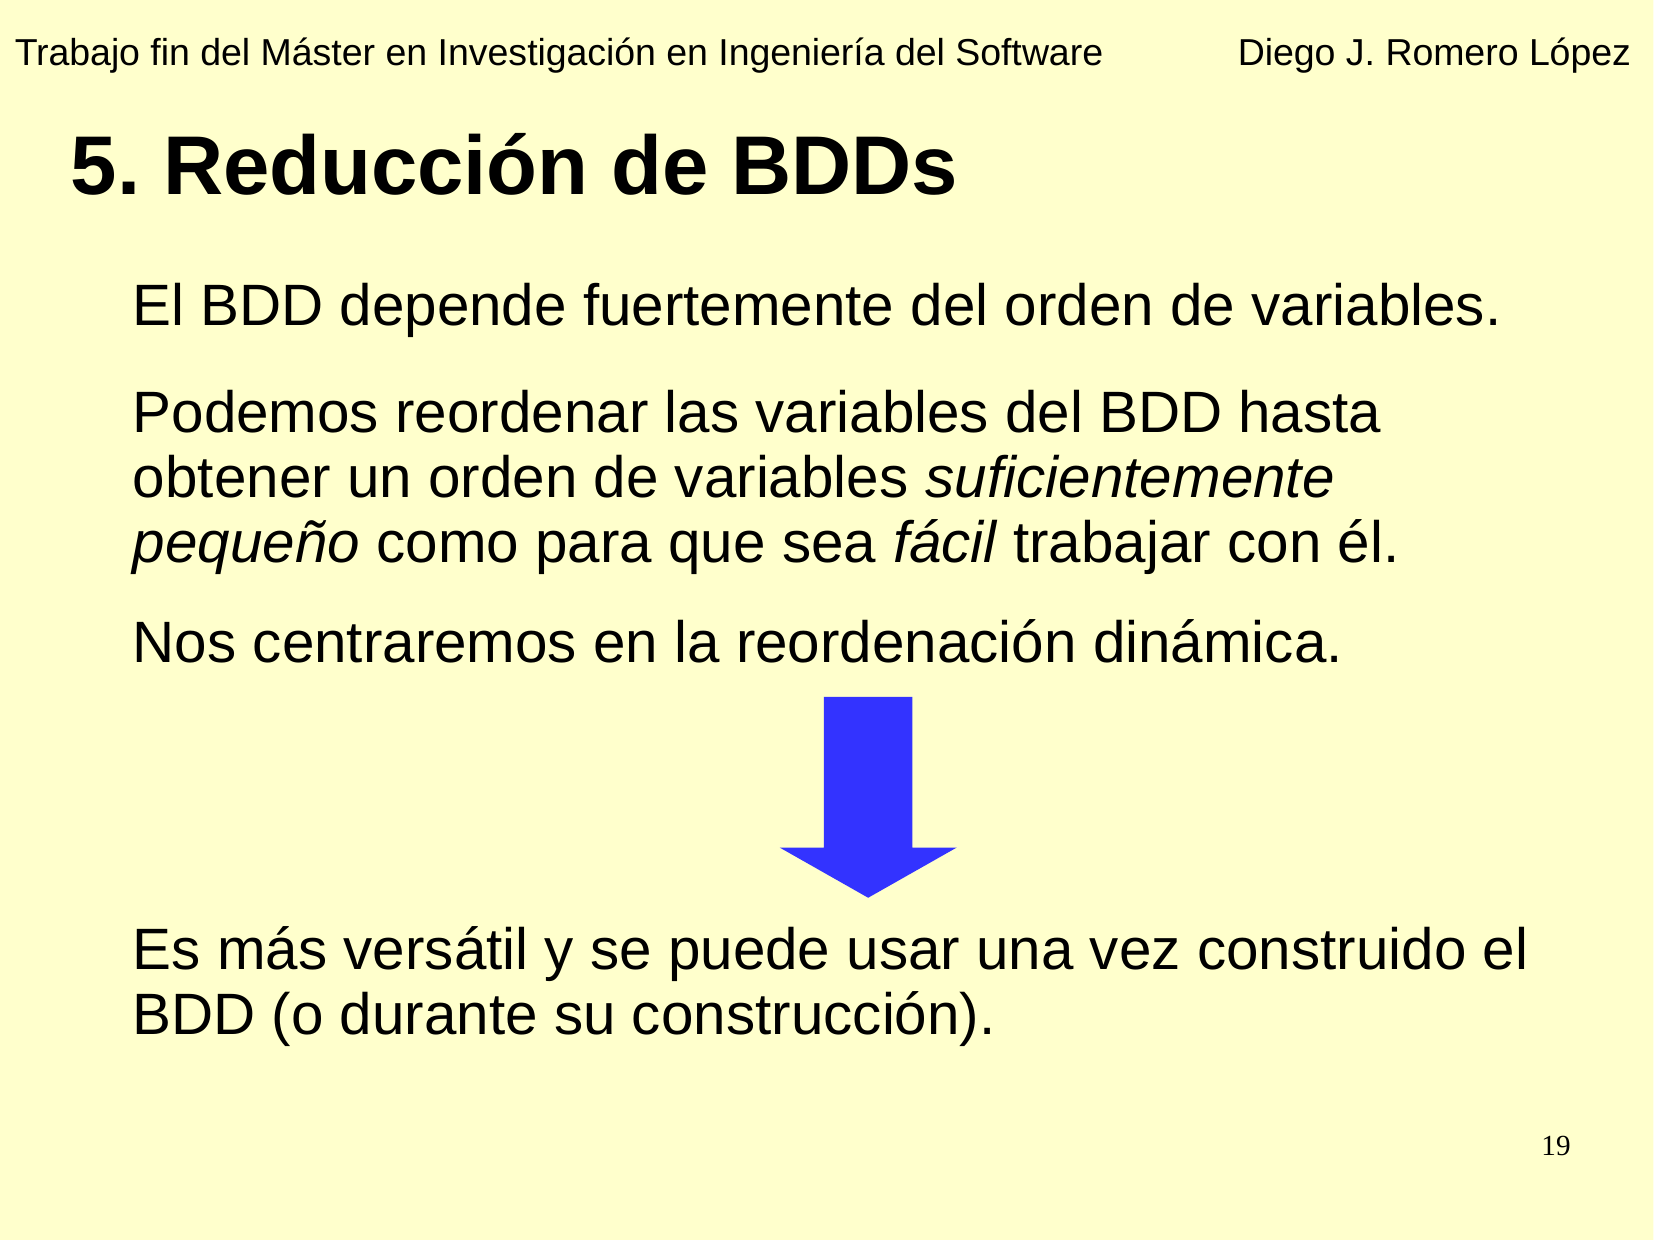

5. Reducción de BDDs
El BDD depende fuertemente del orden de variables.
Podemos reordenar las variables del BDD hasta obtener un orden de variables suficientemente pequeño como para que sea fácil trabajar con él.
Nos centraremos en la reordenación dinámica.
Es más versátil y se puede usar una vez construido el BDD (o durante su construcción).
19